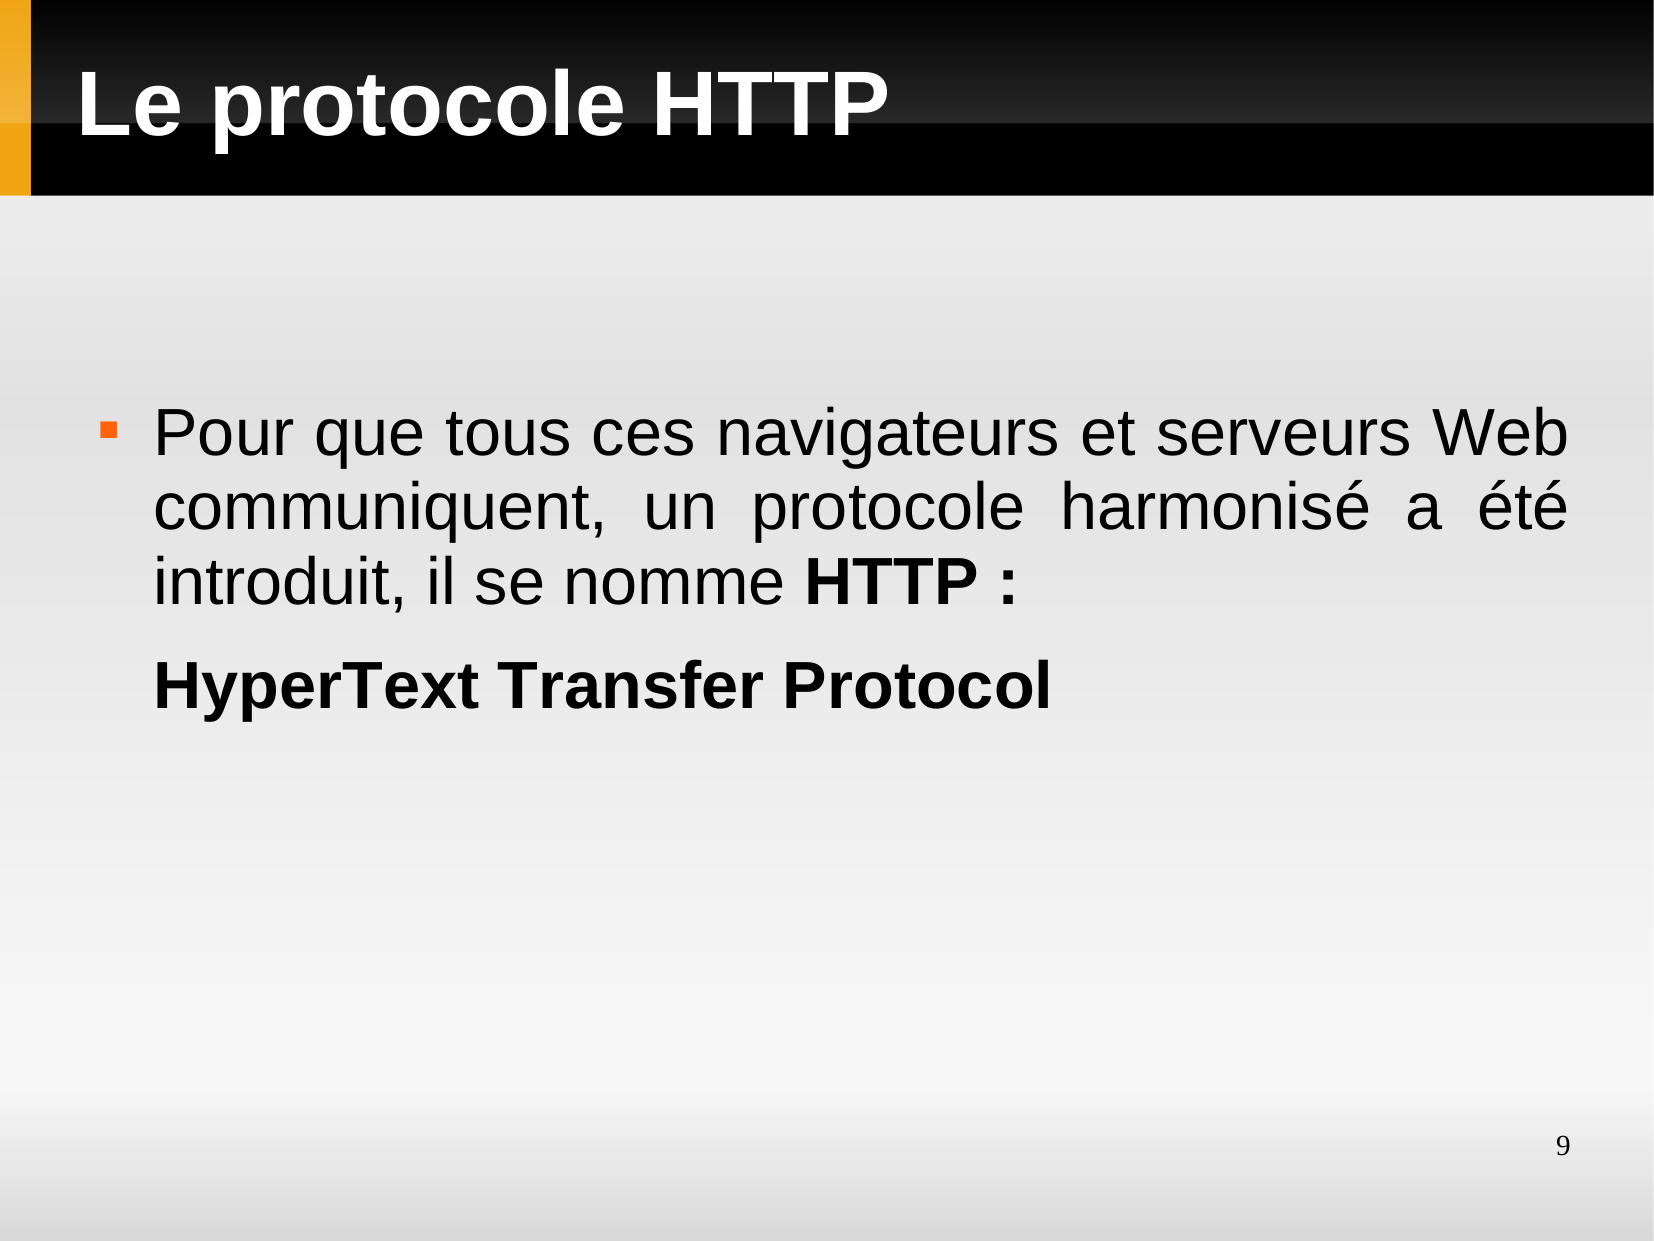

# Le protocole HTTP
Pour que tous ces navigateurs et serveurs Web communiquent, un protocole harmonisé a été introduit, il se nomme HTTP :
HyperText Transfer Protocol
9